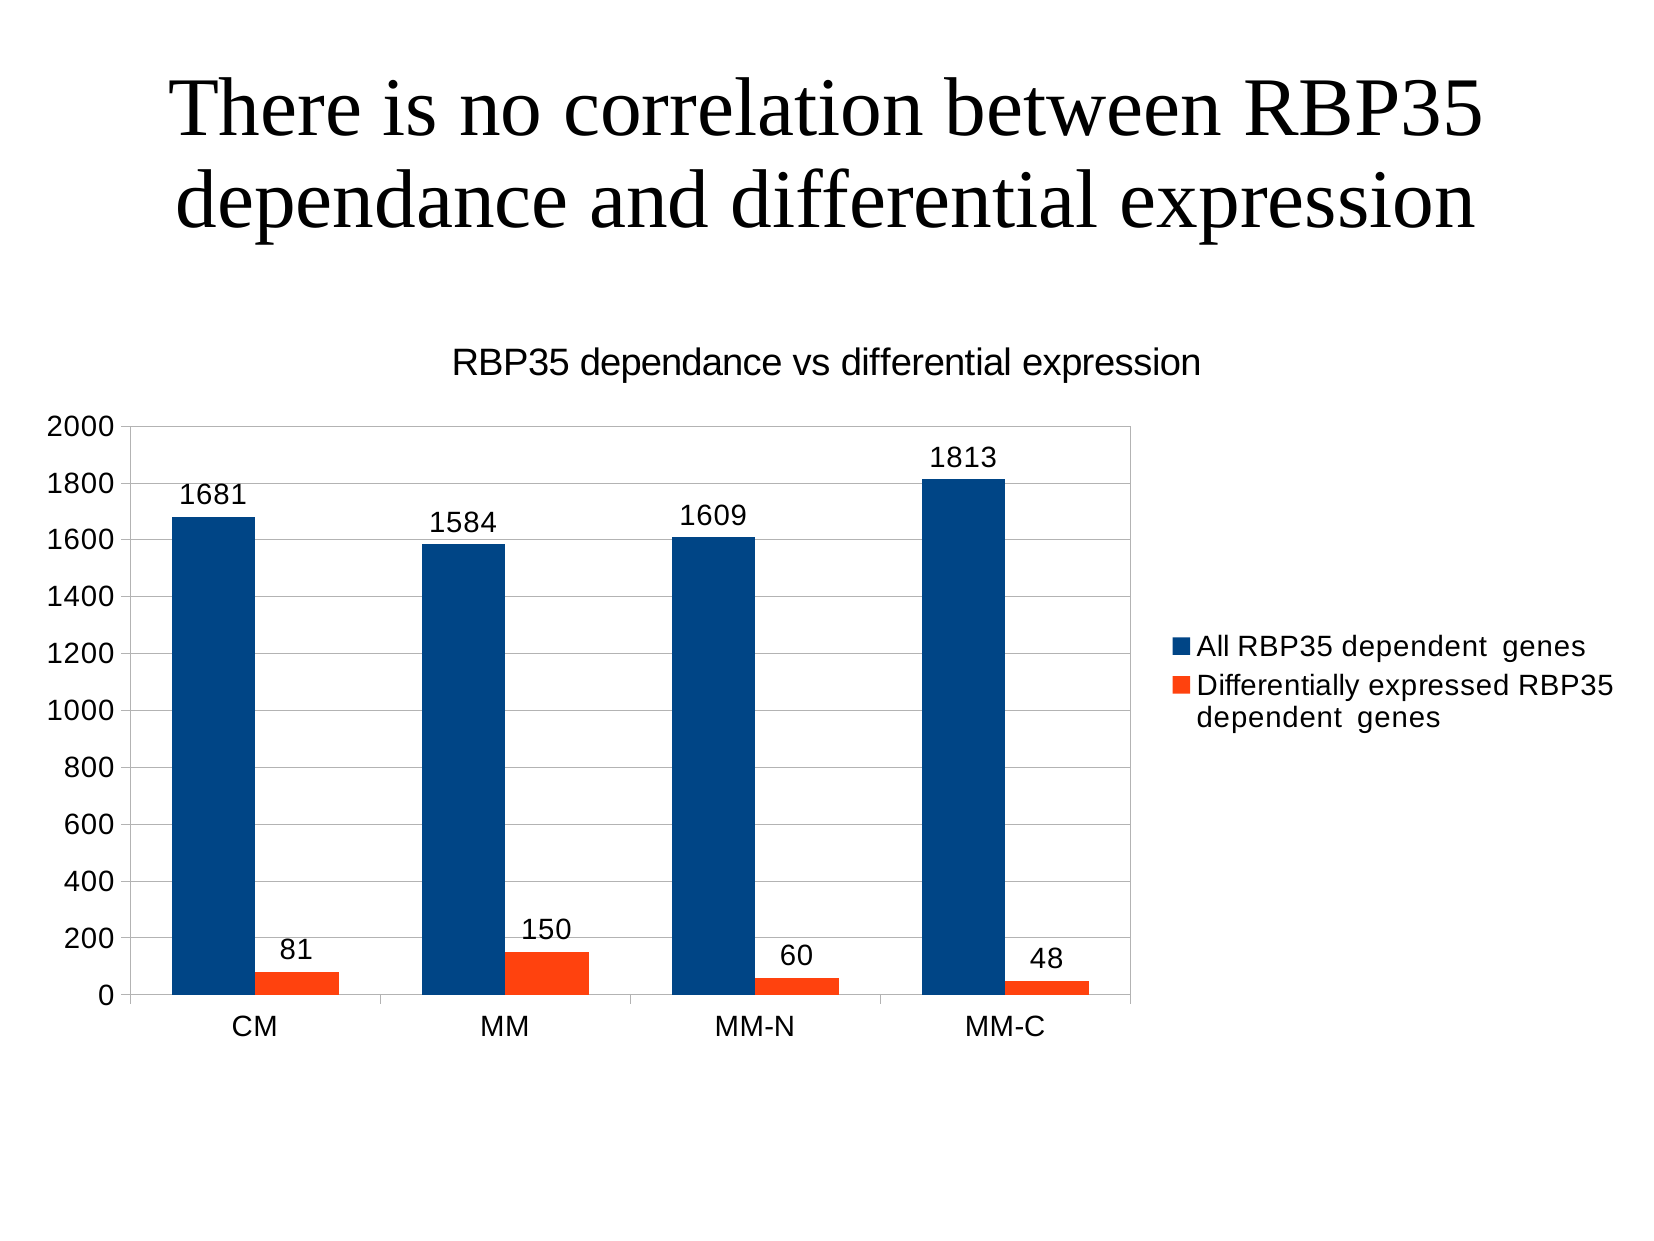

# There is no correlation between RBP35 dependance and differential expression
### Chart: RBP35 dependance vs differential expression
| Category | All RBP35 dependent genes | Differentially expressed RBP35 dependent genes |
|---|---|---|
| CM | 1681.0 | 81.0 |
| MM | 1584.0 | 150.0 |
| MM-N | 1609.0 | 60.0 |
| MM-C | 1813.0 | 48.0 |